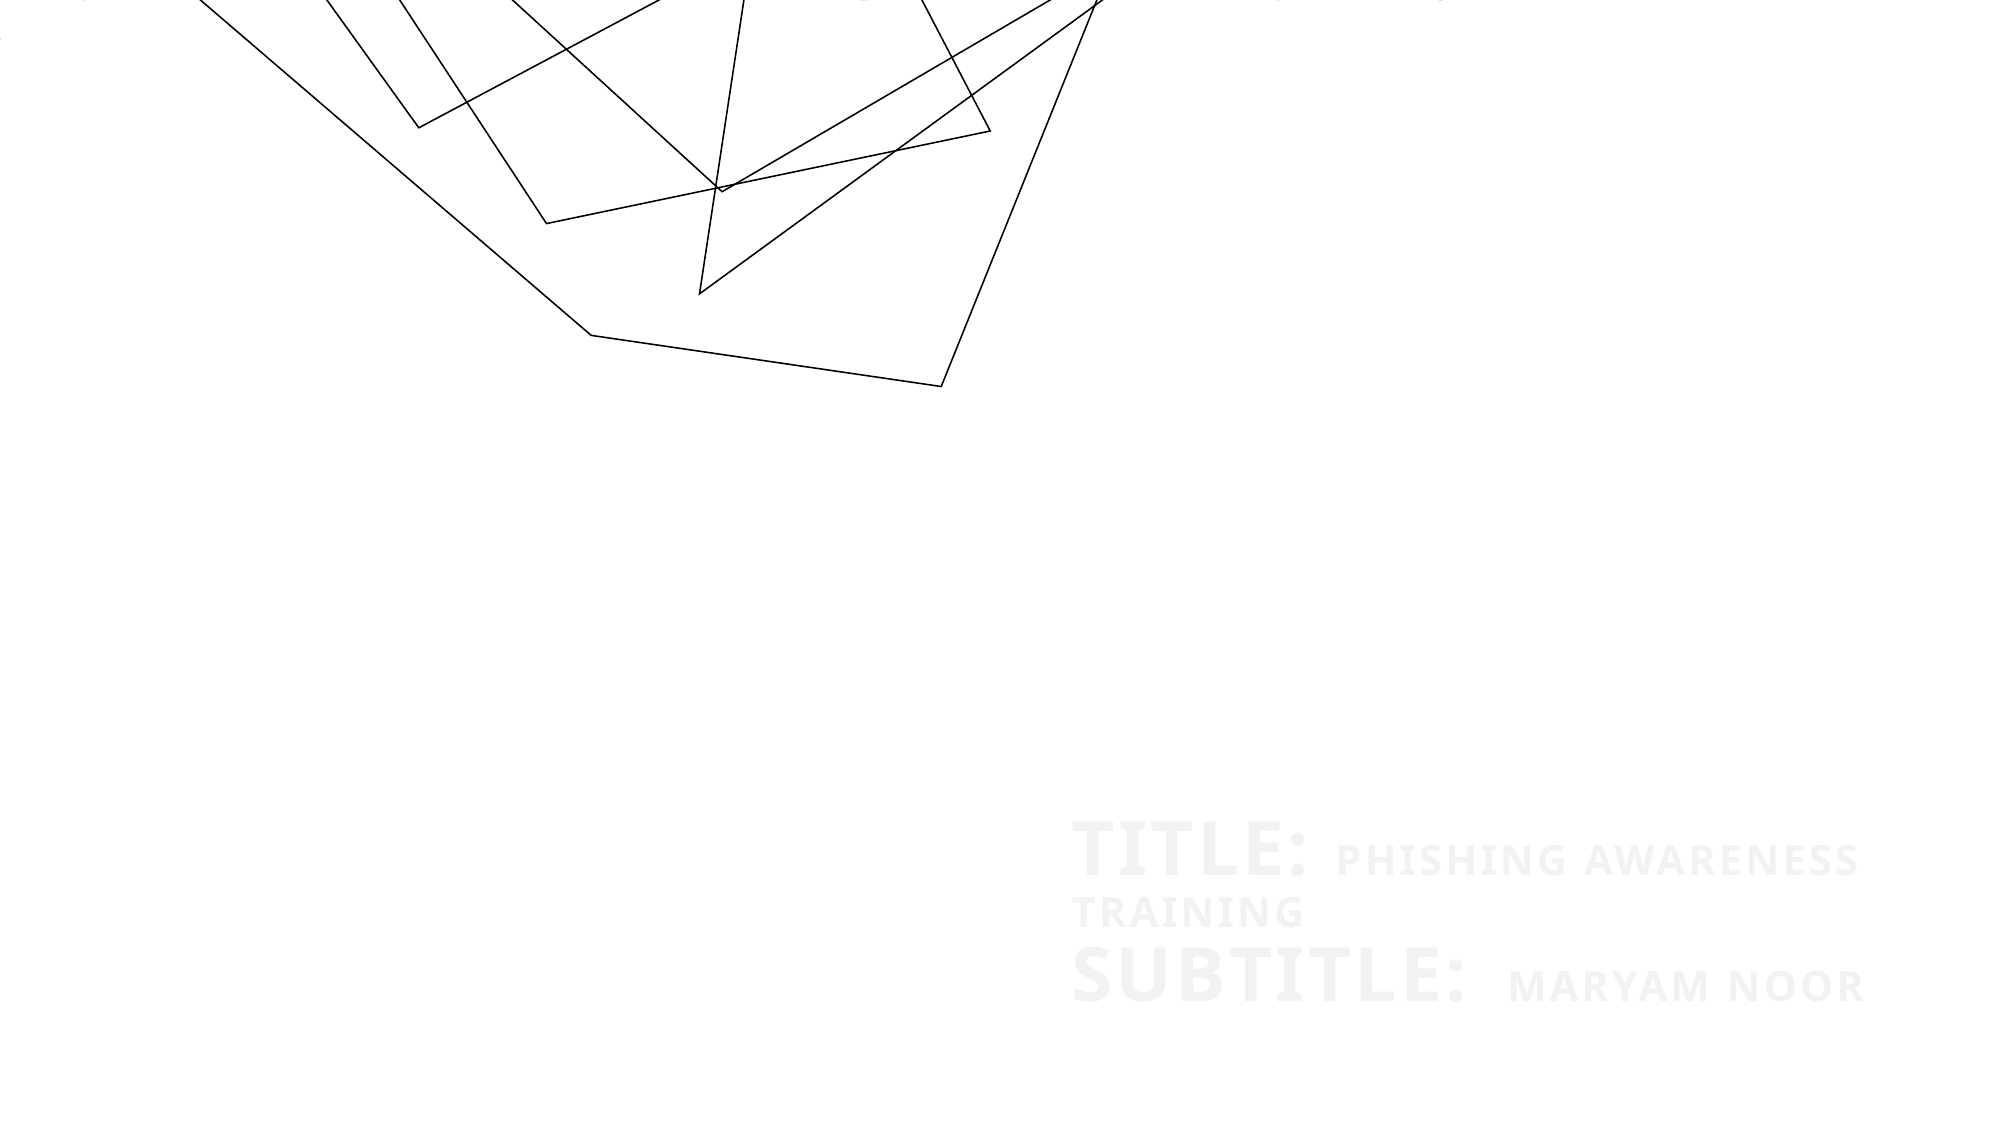

# Title: Phishing Awareness Training Subtitle: Maryam Noor